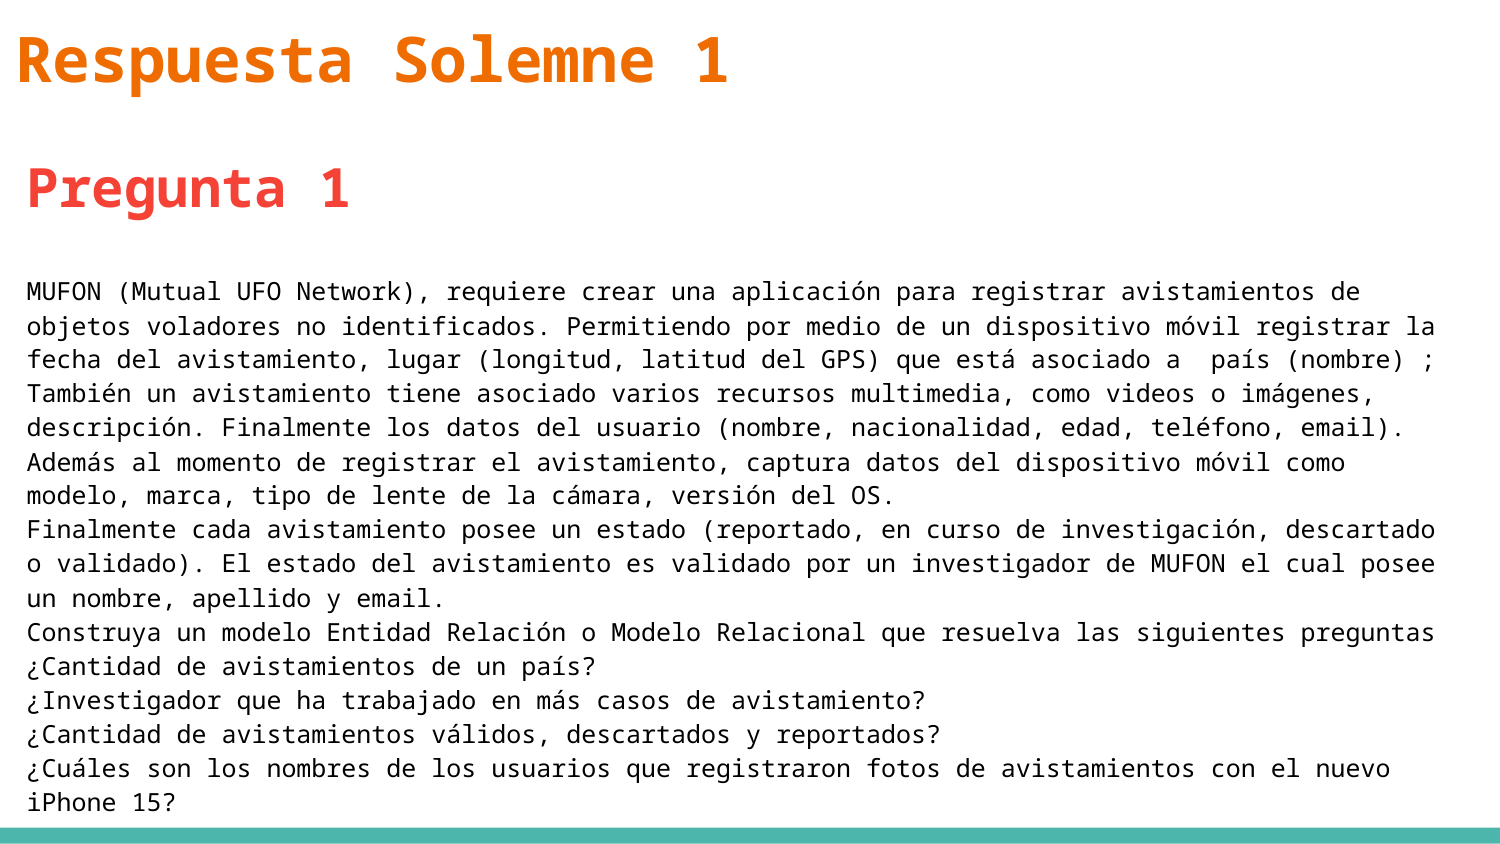

# Respuesta Solemne 1
Pregunta 1
MUFON (Mutual UFO Network), requiere crear una aplicación para registrar avistamientos de objetos voladores no identificados. Permitiendo por medio de un dispositivo móvil registrar la fecha del avistamiento, lugar (longitud, latitud del GPS) que está asociado a país (nombre) ;
También un avistamiento tiene asociado varios recursos multimedia, como videos o imágenes, descripción. Finalmente los datos del usuario (nombre, nacionalidad, edad, teléfono, email).
Además al momento de registrar el avistamiento, captura datos del dispositivo móvil como modelo, marca, tipo de lente de la cámara, versión del OS.
Finalmente cada avistamiento posee un estado (reportado, en curso de investigación, descartado o validado). El estado del avistamiento es validado por un investigador de MUFON el cual posee un nombre, apellido y email.
Construya un modelo Entidad Relación o Modelo Relacional que resuelva las siguientes preguntas
¿Cantidad de avistamientos de un país?
¿Investigador que ha trabajado en más casos de avistamiento?
¿Cantidad de avistamientos válidos, descartados y reportados?
¿Cuáles son los nombres de los usuarios que registraron fotos de avistamientos con el nuevo iPhone 15?